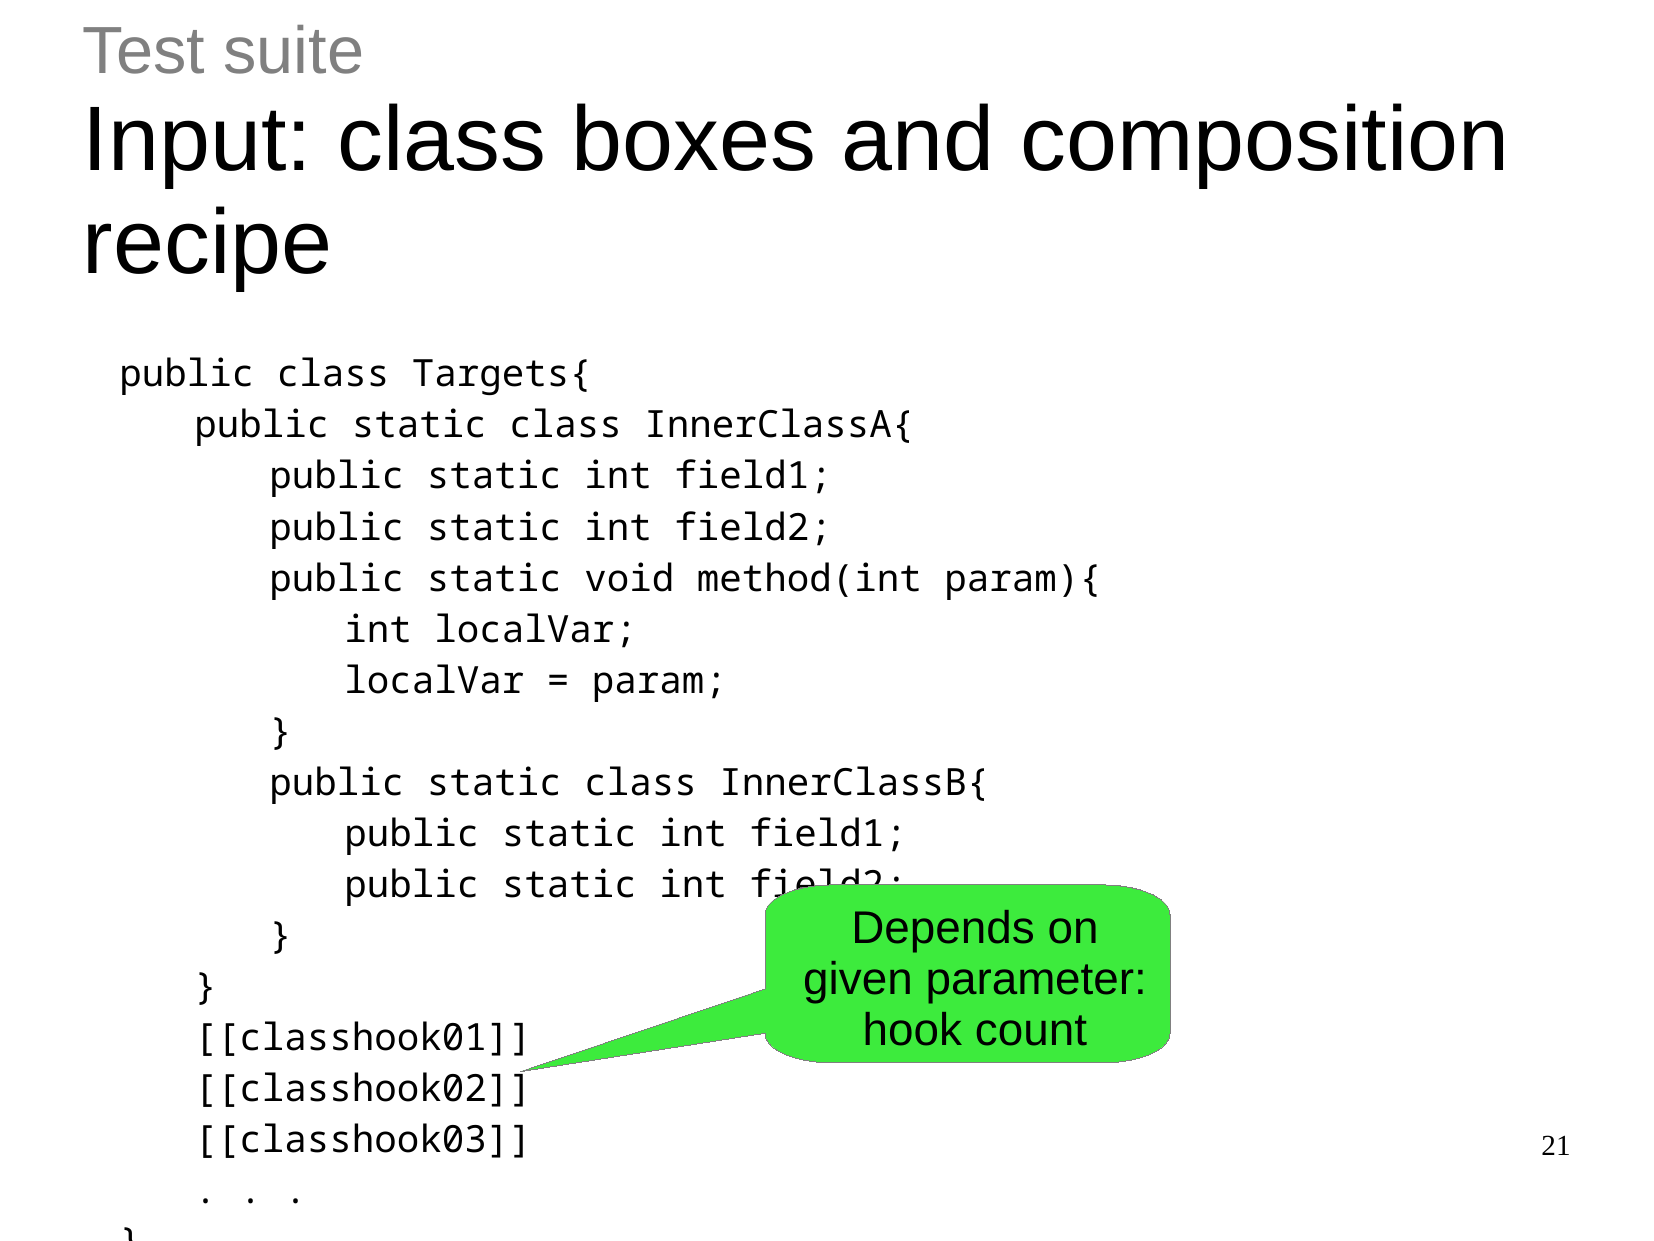

# Test suite Input: class boxes and composition recipe
public class Targets{
	public static class InnerClassA{
		public static int field1;
		public static int field2;
		public static void method(int param){
			int localVar;
			localVar = param;
		}
		public static class InnerClassB{
			public static int field1;
			public static int field2;
		}
	}
	[[classhook01]]
	[[classhook02]]
	[[classhook03]]
	. . .
}
Depends on given parameter: hook count
21